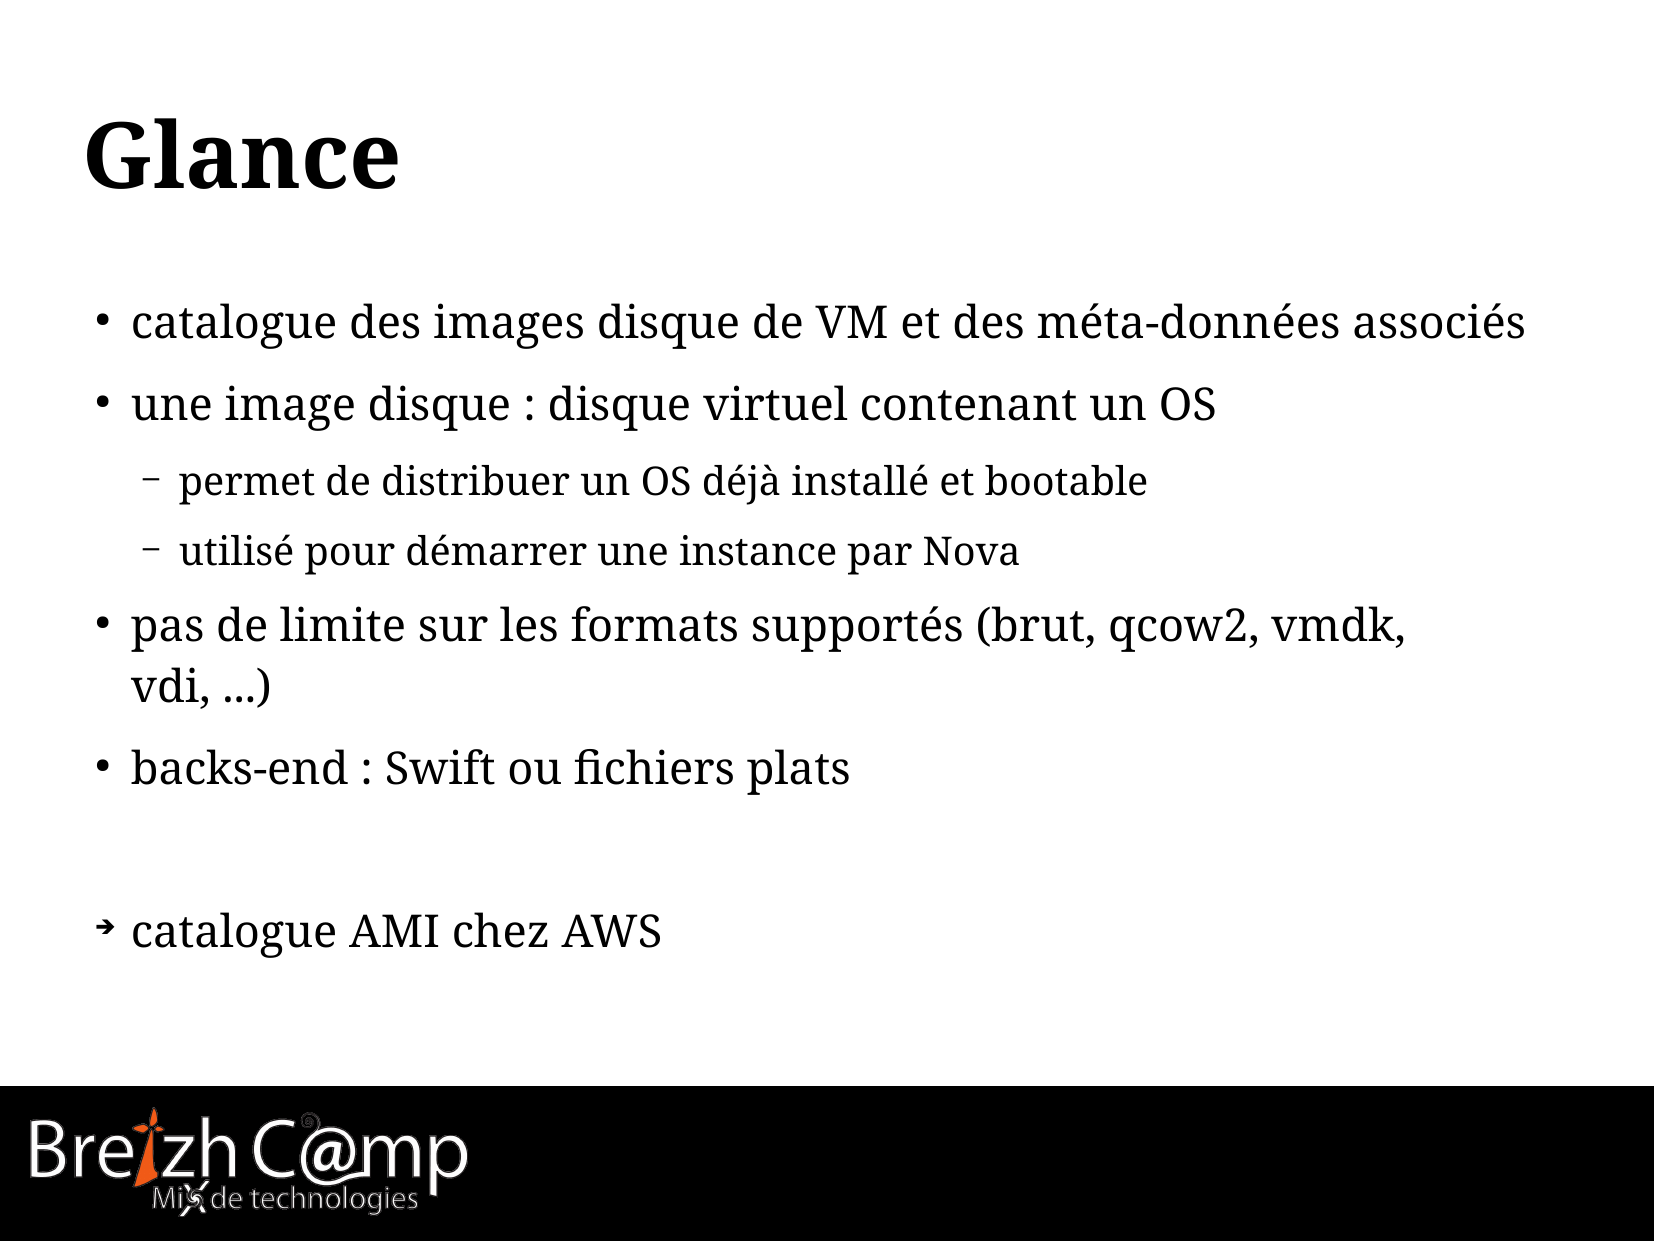

# Glance
catalogue des images disque de VM et des méta-données associés
une image disque : disque virtuel contenant un OS
permet de distribuer un OS déjà installé et bootable
utilisé pour démarrer une instance par Nova
pas de limite sur les formats supportés (brut, qcow2, vmdk, vdi, ...)
backs-end : Swift ou fichiers plats
catalogue AMI chez AWS
28